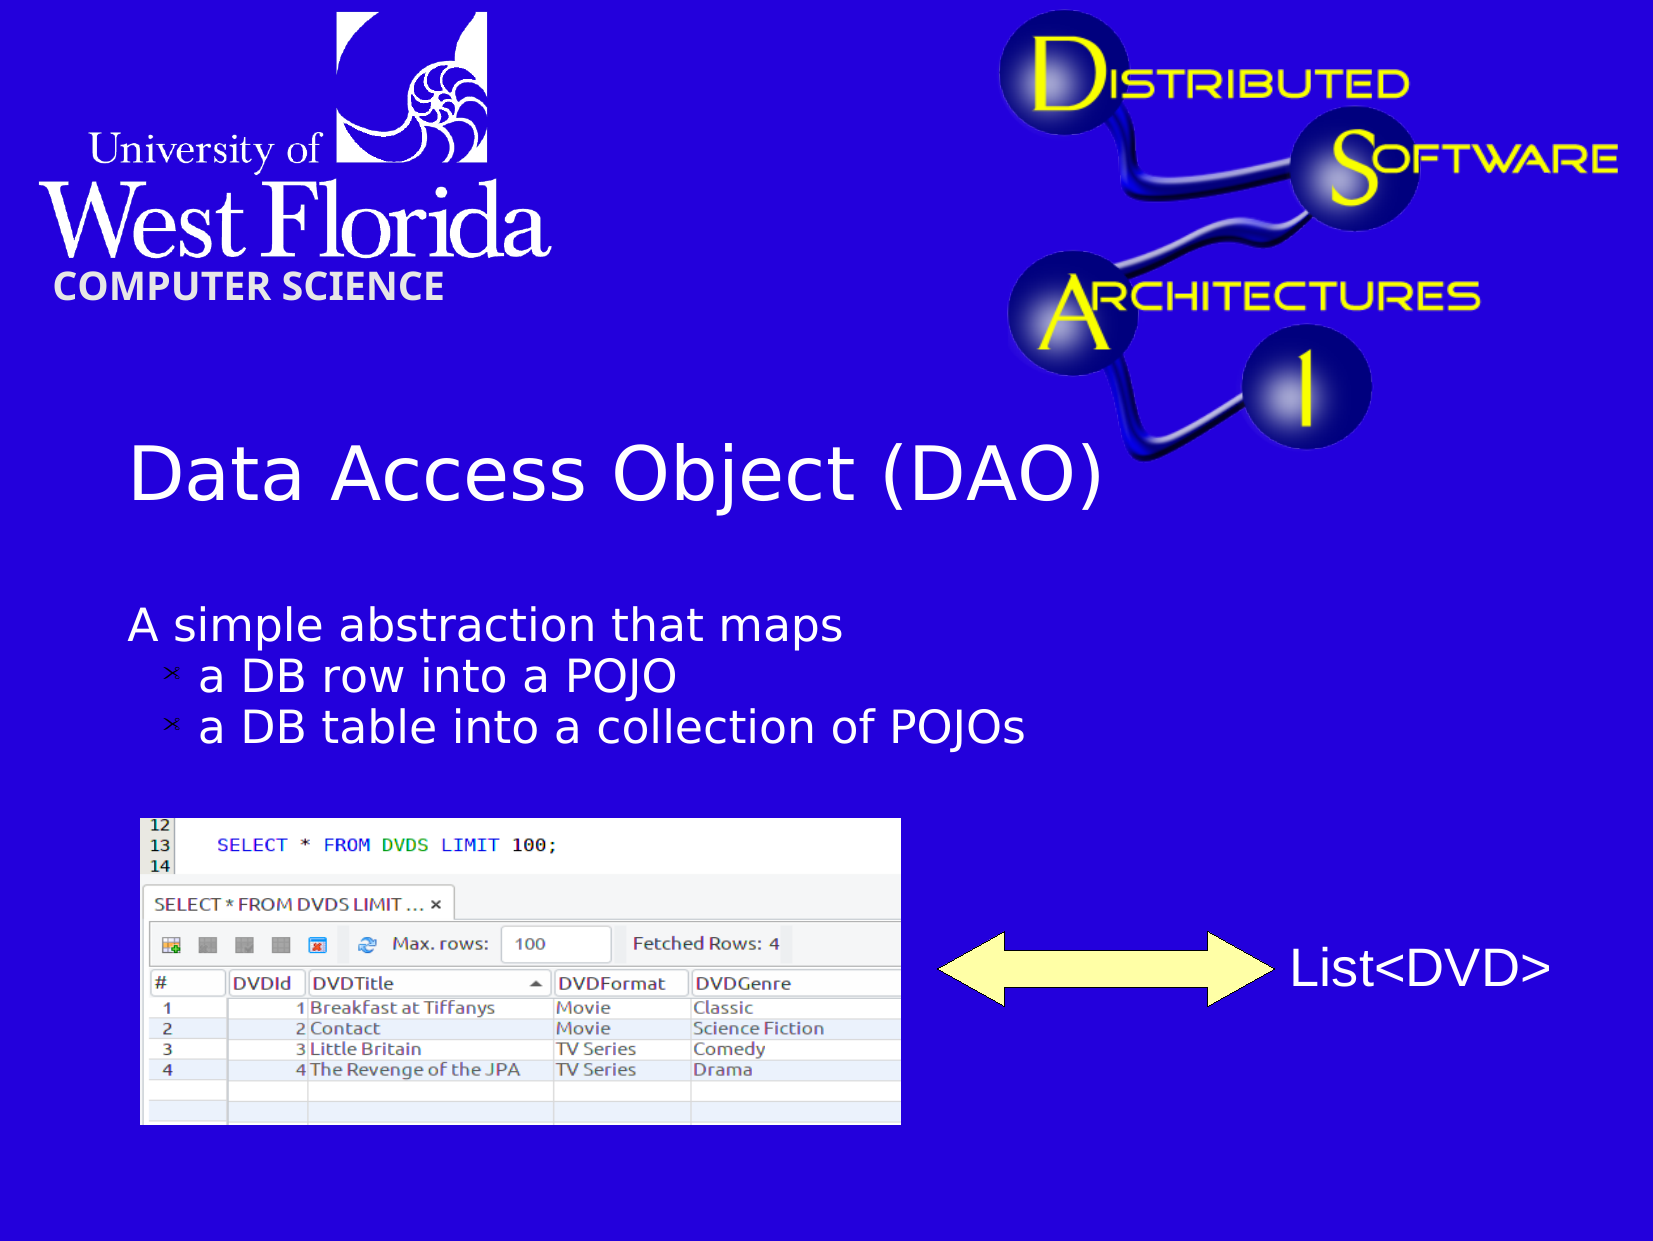

COMPUTER SCIENCE
Data Access Object (DAO)
A simple abstraction that maps
a DB row into a POJO
a DB table into a collection of POJOs
List<DVD>